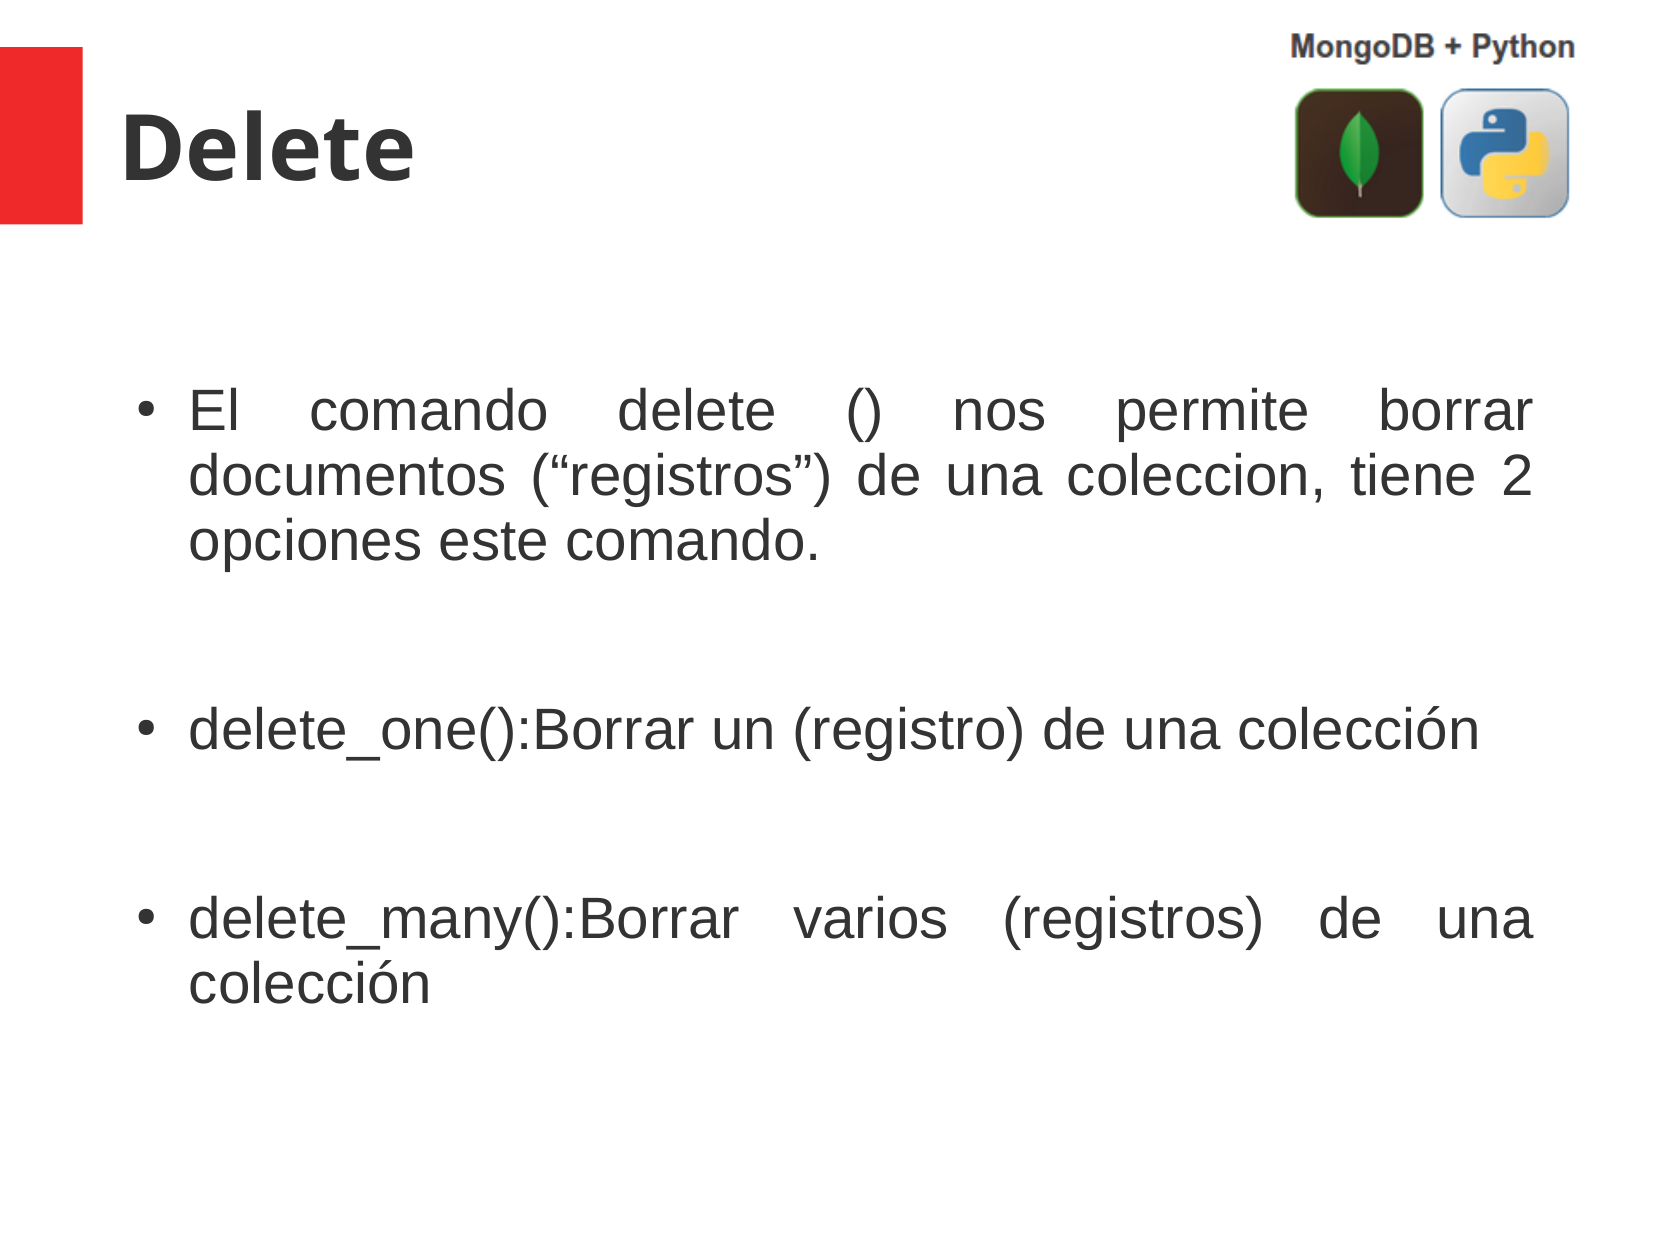

# Delete
El comando delete () nos permite borrar documentos (“registros”) de una coleccion, tiene 2 opciones este comando.
delete_one():Borrar un (registro) de una colección
delete_many():Borrar varios (registros) de una colección